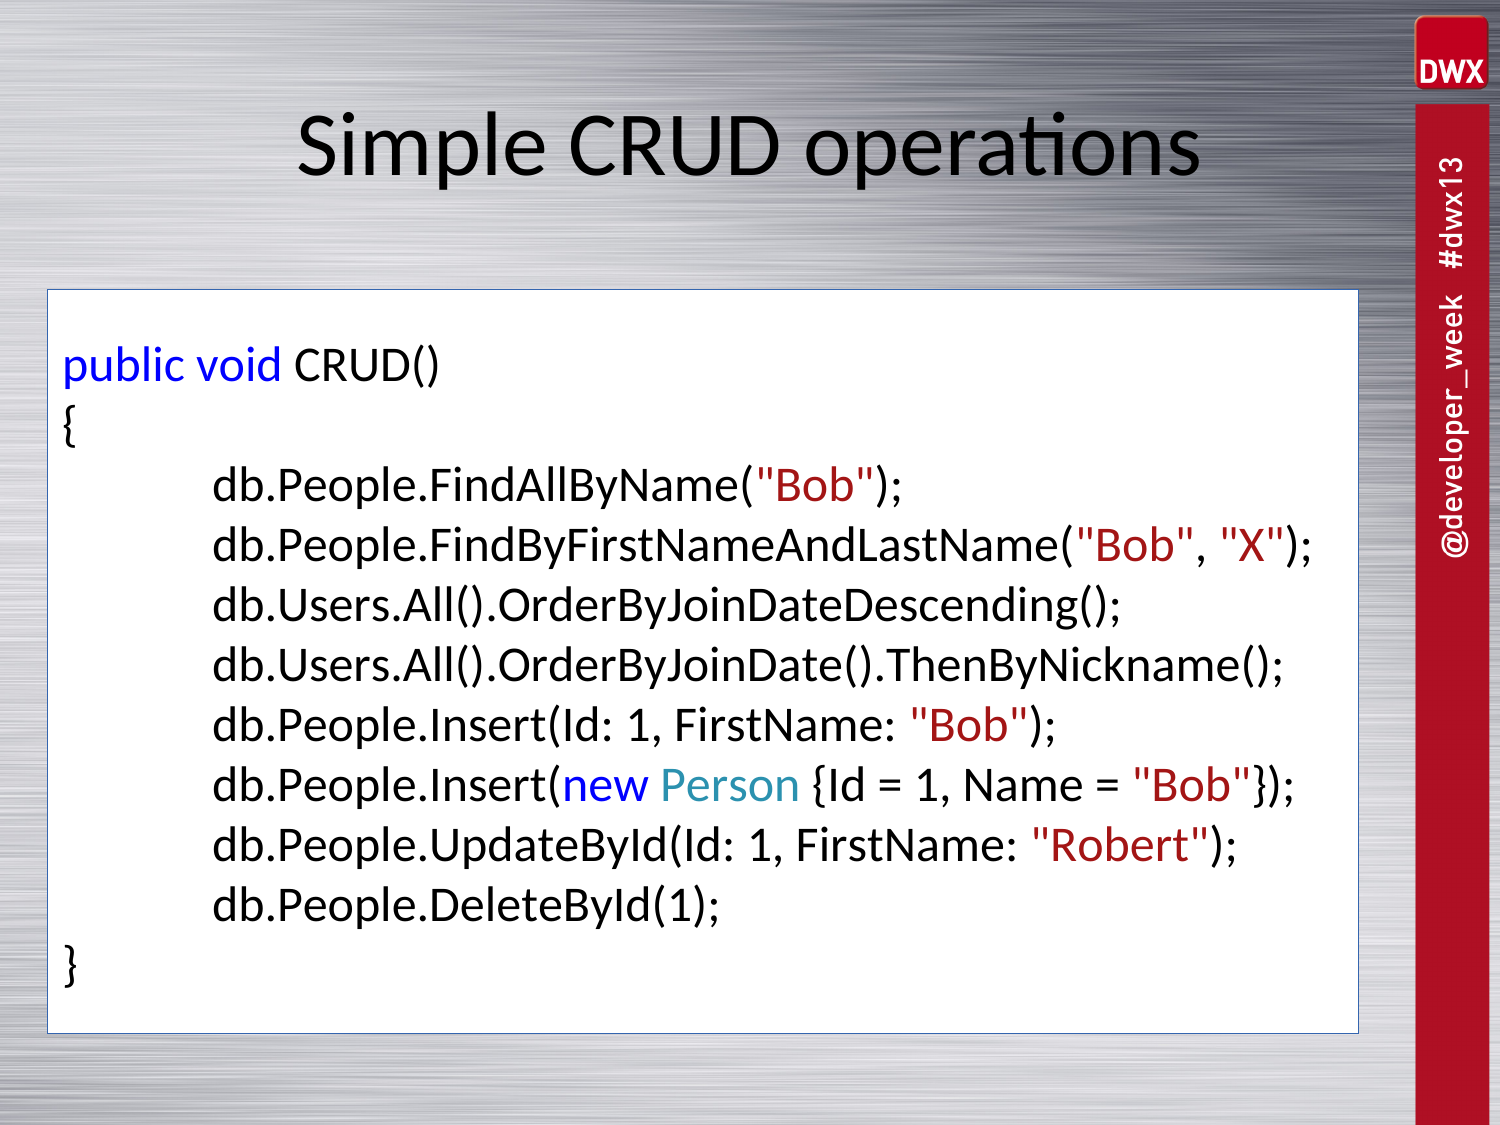

# Simple CRUD operations
public void CRUD()
{
	db.People.FindAllByName("Bob");
	db.People.FindByFirstNameAndLastName("Bob", "X");
	db.Users.All().OrderByJoinDateDescending();
	db.Users.All().OrderByJoinDate().ThenByNickname();
	db.People.Insert(Id: 1, FirstName: "Bob");
	db.People.Insert(new Person {Id = 1, Name = "Bob"});
	db.People.UpdateById(Id: 1, FirstName: "Robert");
	db.People.DeleteById(1);
}